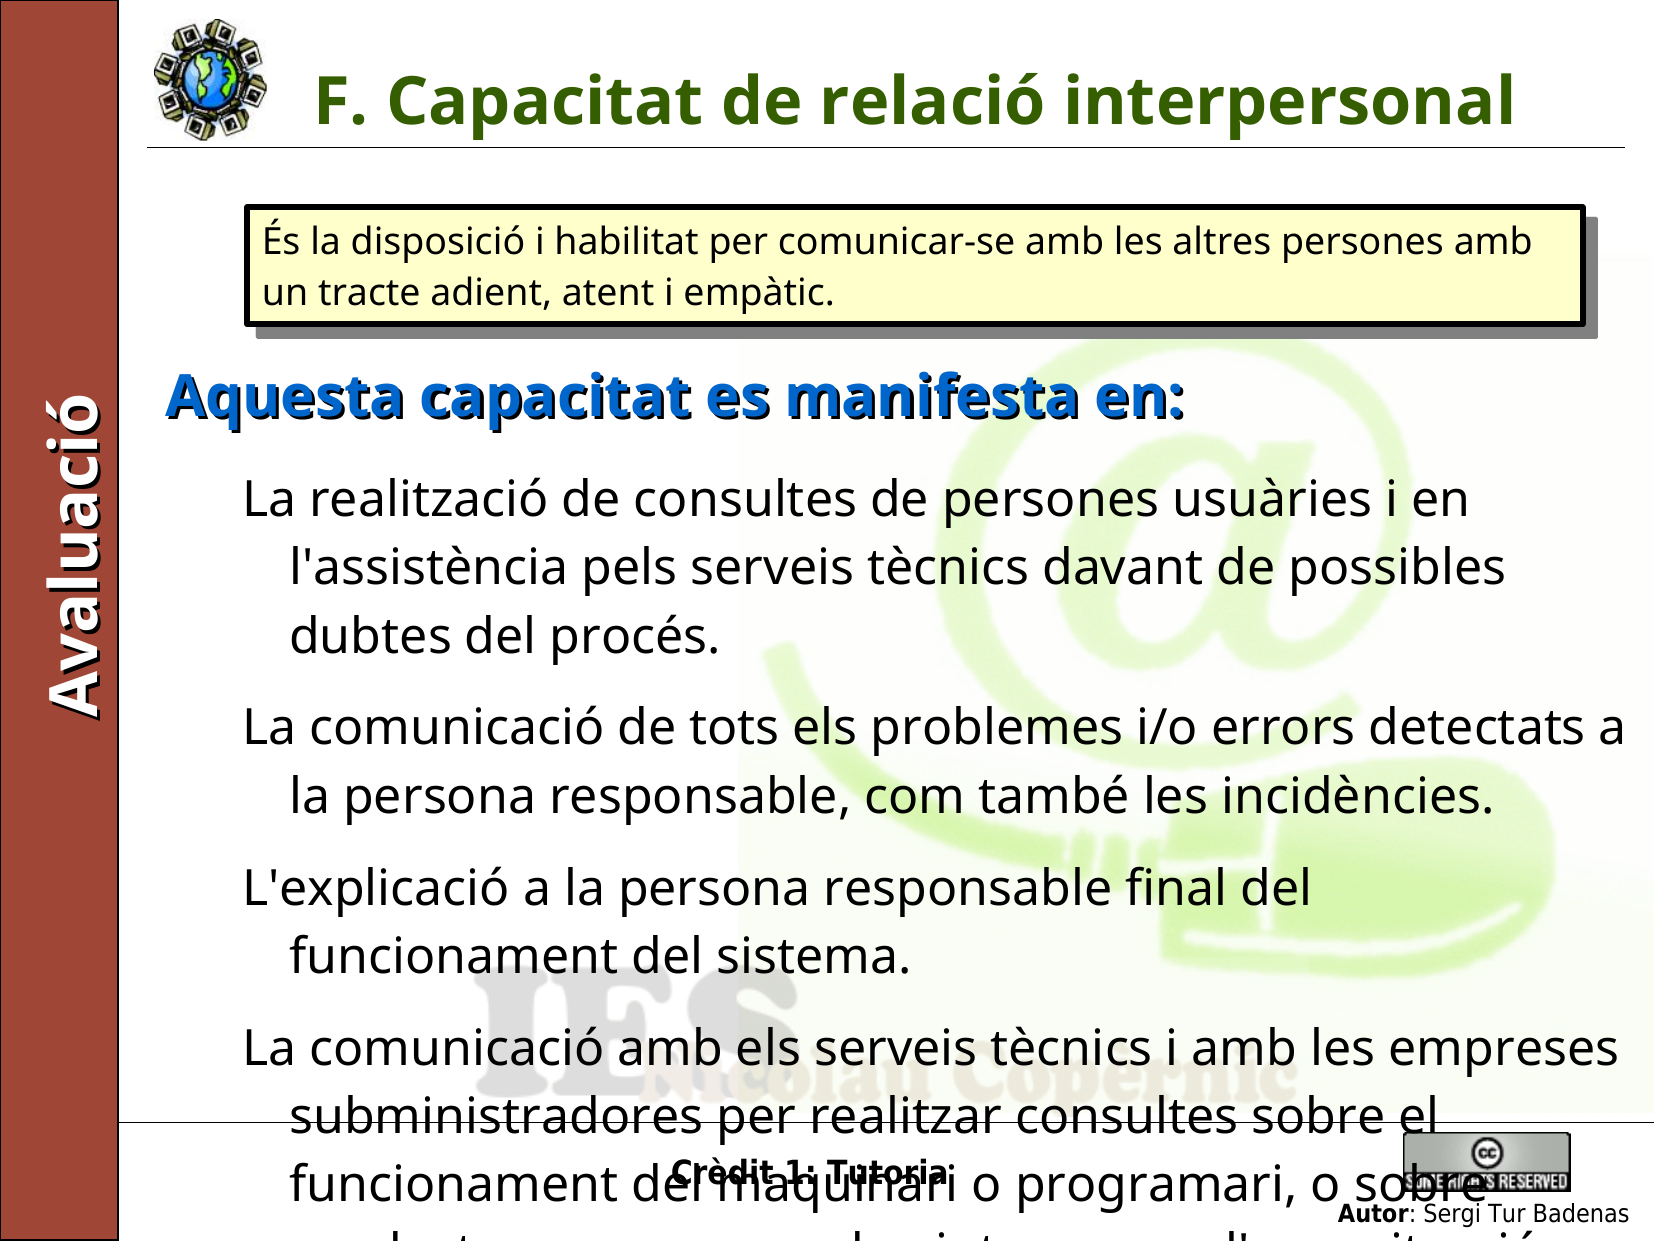

# F. Capacitat de relació interpersonal
És la disposició i habilitat per comunicar-se amb les altres persones amb un tracte adient, atent i empàtic.
Aquesta capacitat es manifesta en:
La realització de consultes de persones usuàries i en l'assistència pels serveis tècnics davant de possibles dubtes del procés.
La comunicació de tots els problemes i/o errors detectats a la persona responsable, com també les incidències.
L'explicació a la persona responsable final del funcionament del sistema.
La comunicació amb els serveis tècnics i amb les empreses subministradores per realitzar consultes sobre el funcionament del maquinari o programari, o sobre productes nous que poden interessar a l'organització.